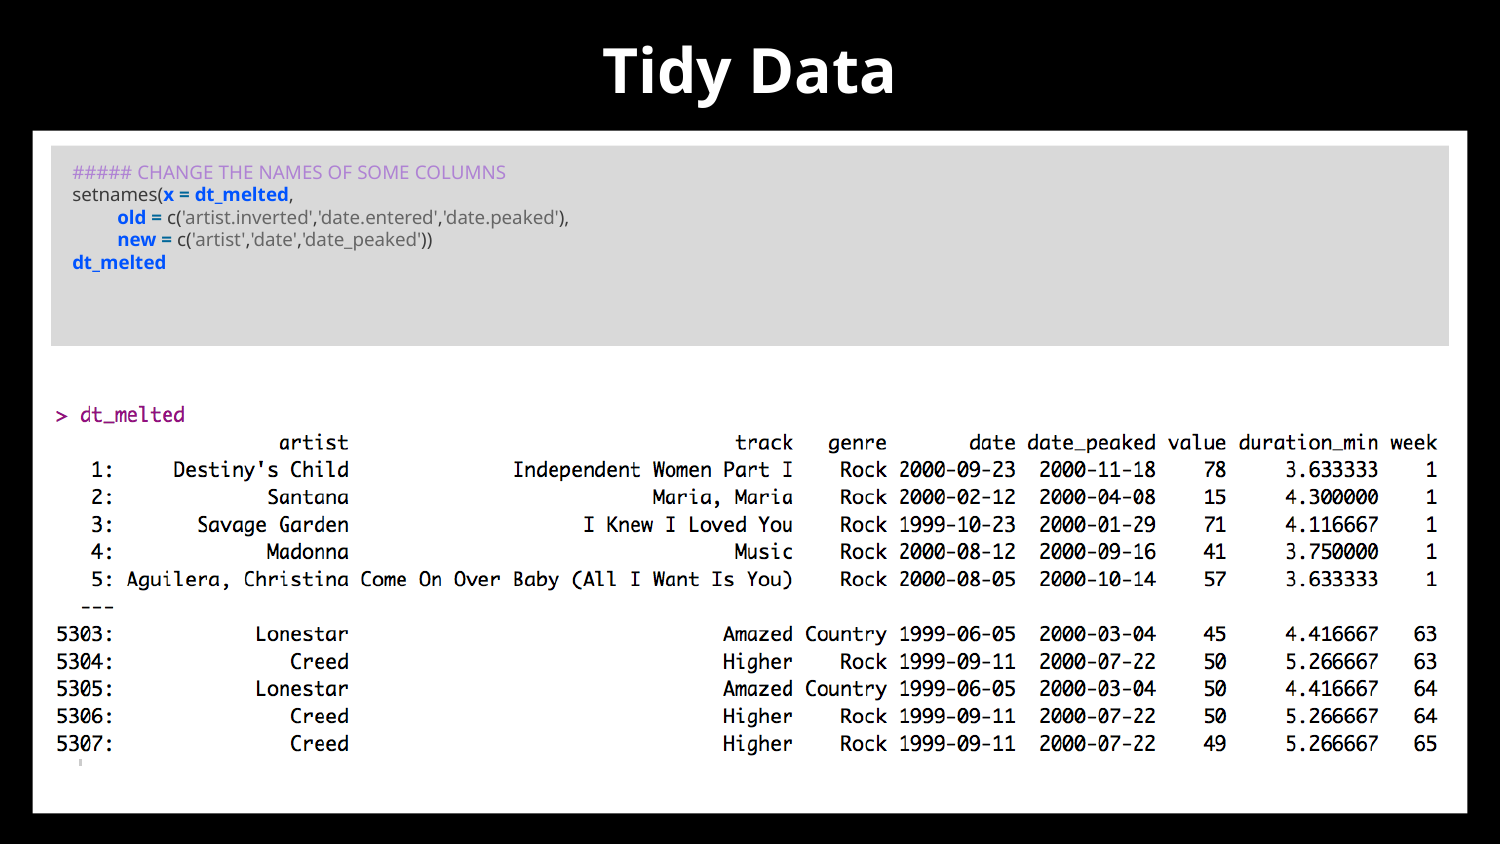

Tidy Data
##### CHANGE THE NAMES OF SOME COLUMNS setnames(x = dt_melted, old = c('artist.inverted','date.entered','date.peaked'), new = c('artist','date','date_peaked')) dt_melted